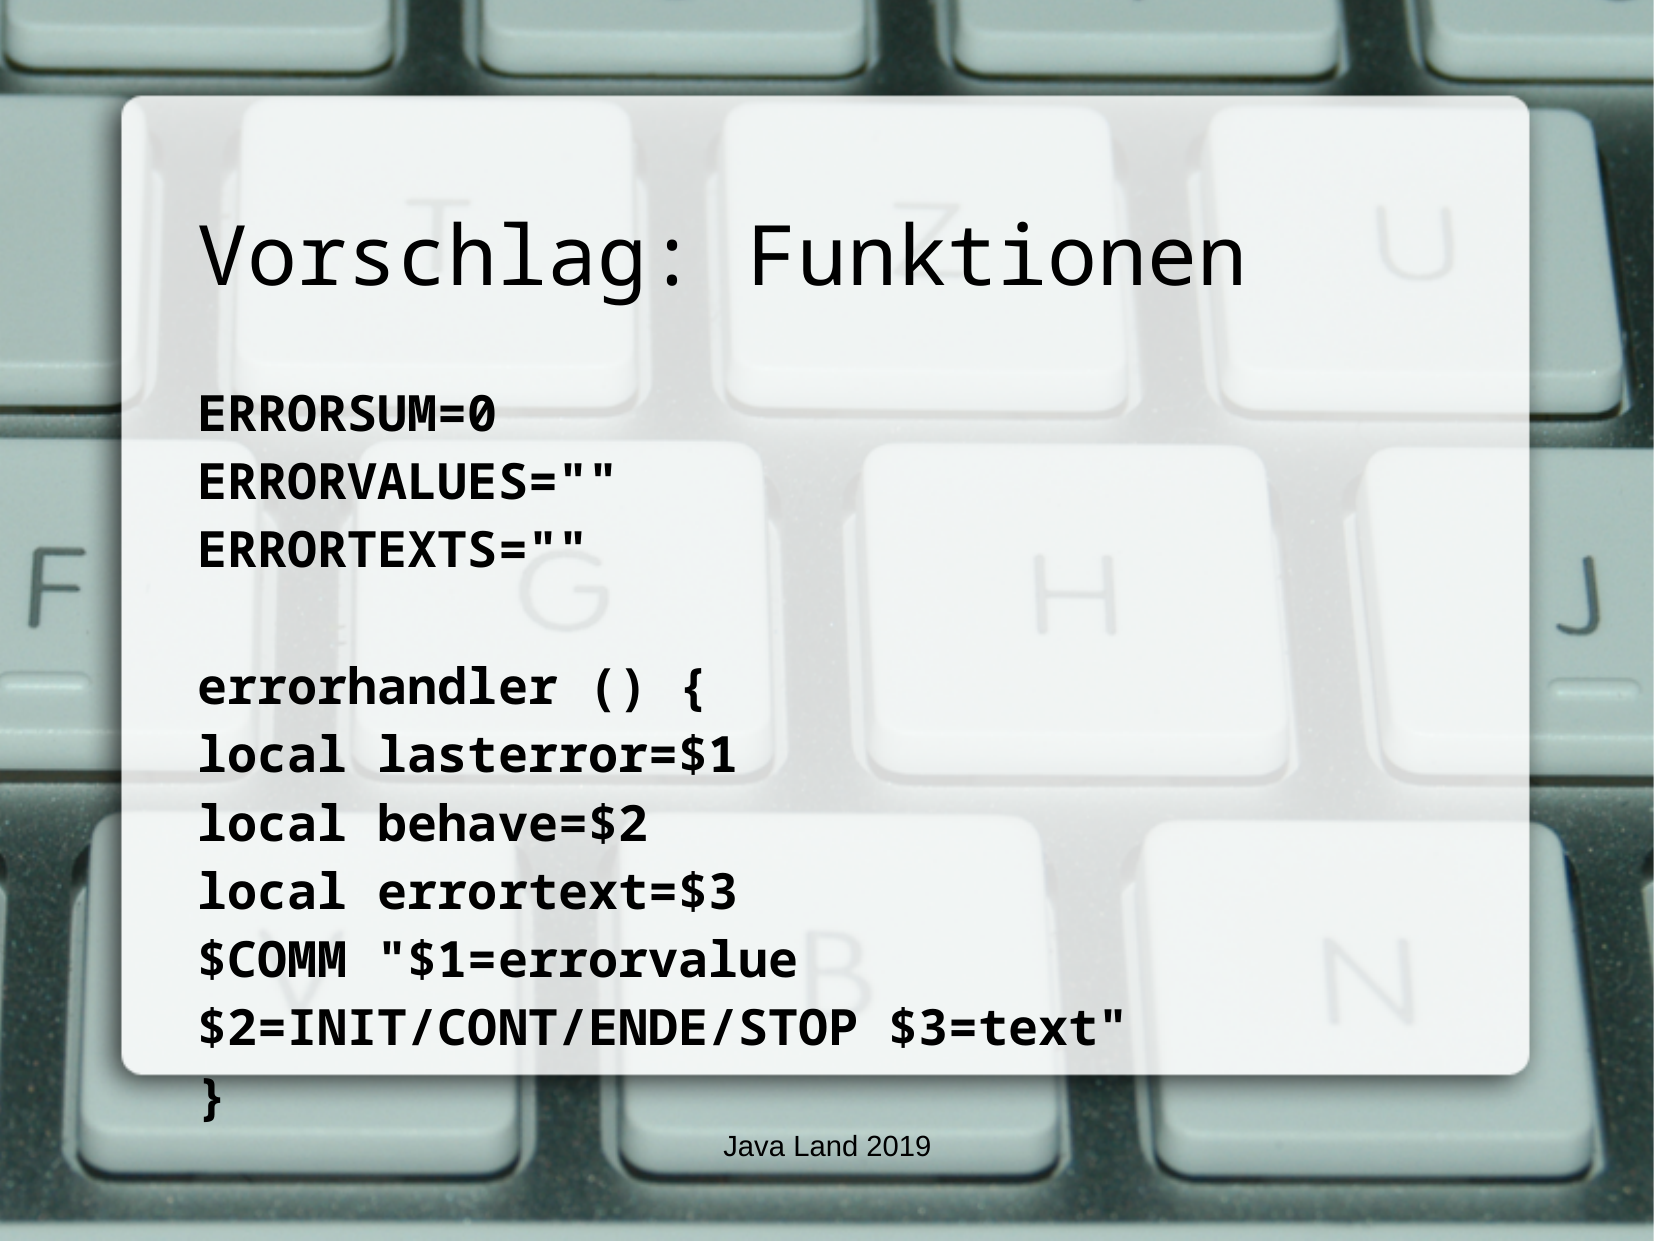

#
Vorschlag: Funktionen
ERRORSUM=0
ERRORVALUES=""
ERRORTEXTS=""
errorhandler () {
local lasterror=$1
local behave=$2
local errortext=$3
$COMM "$1=errorvalue $2=INIT/CONT/ENDE/STOP $3=text"
}